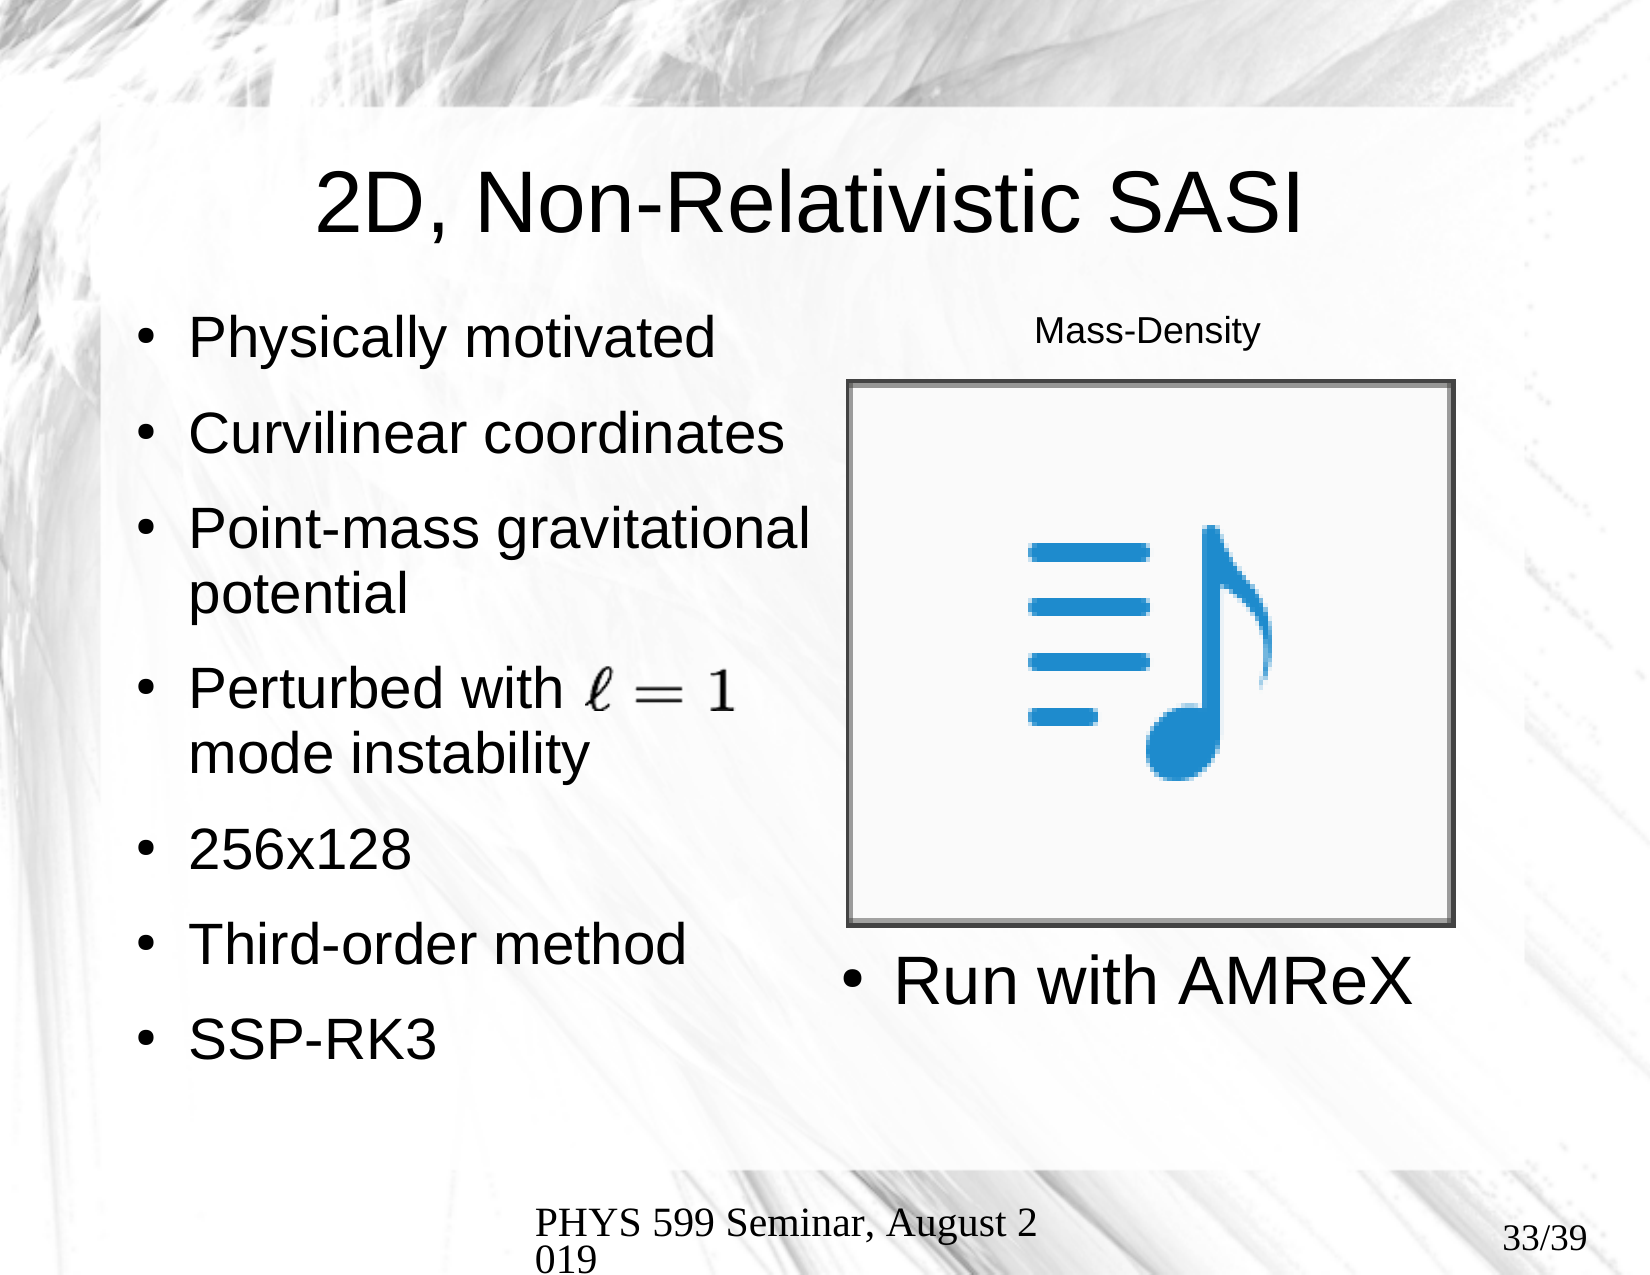

# 2D, Non-Relativistic SASI
Mass-Density
Physically motivated
Curvilinear coordinates
Point-mass gravitational potential
Perturbed with mode instability
256x128
Third-order method
SSP-RK3
Run with AMReX
PHYS 599 Seminar, August 2019
33